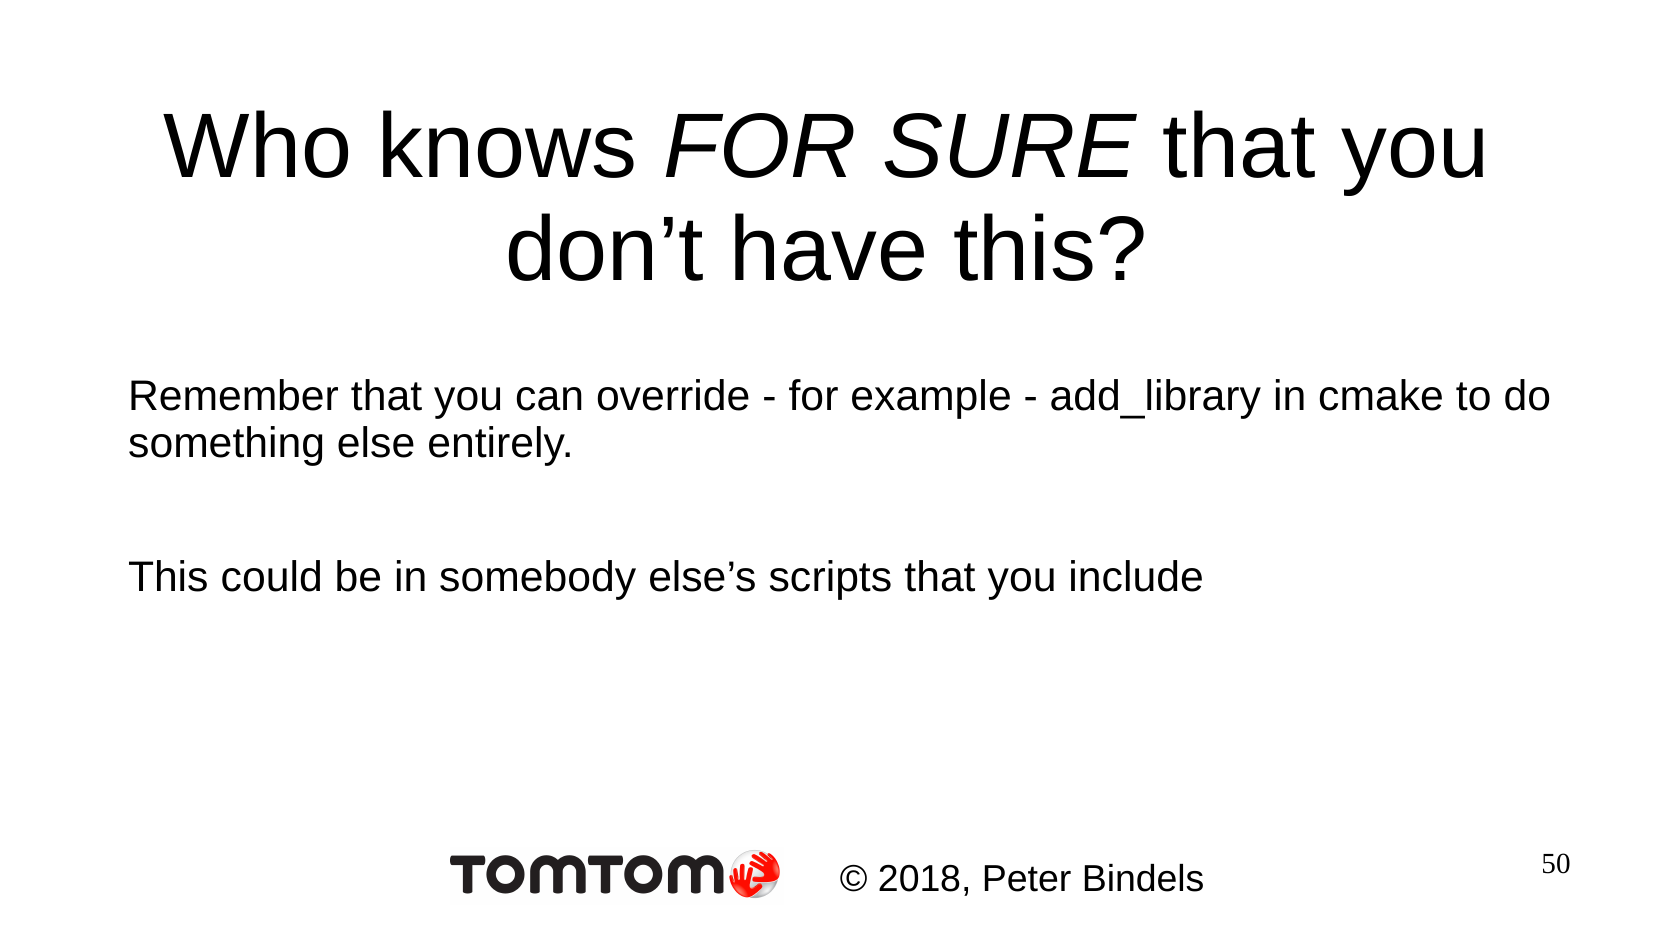

# Who knows FOR SURE that you don’t have this?
Remember that you can override - for example - add_library in cmake to do something else entirely.
This could be in somebody else’s scripts that you include
50